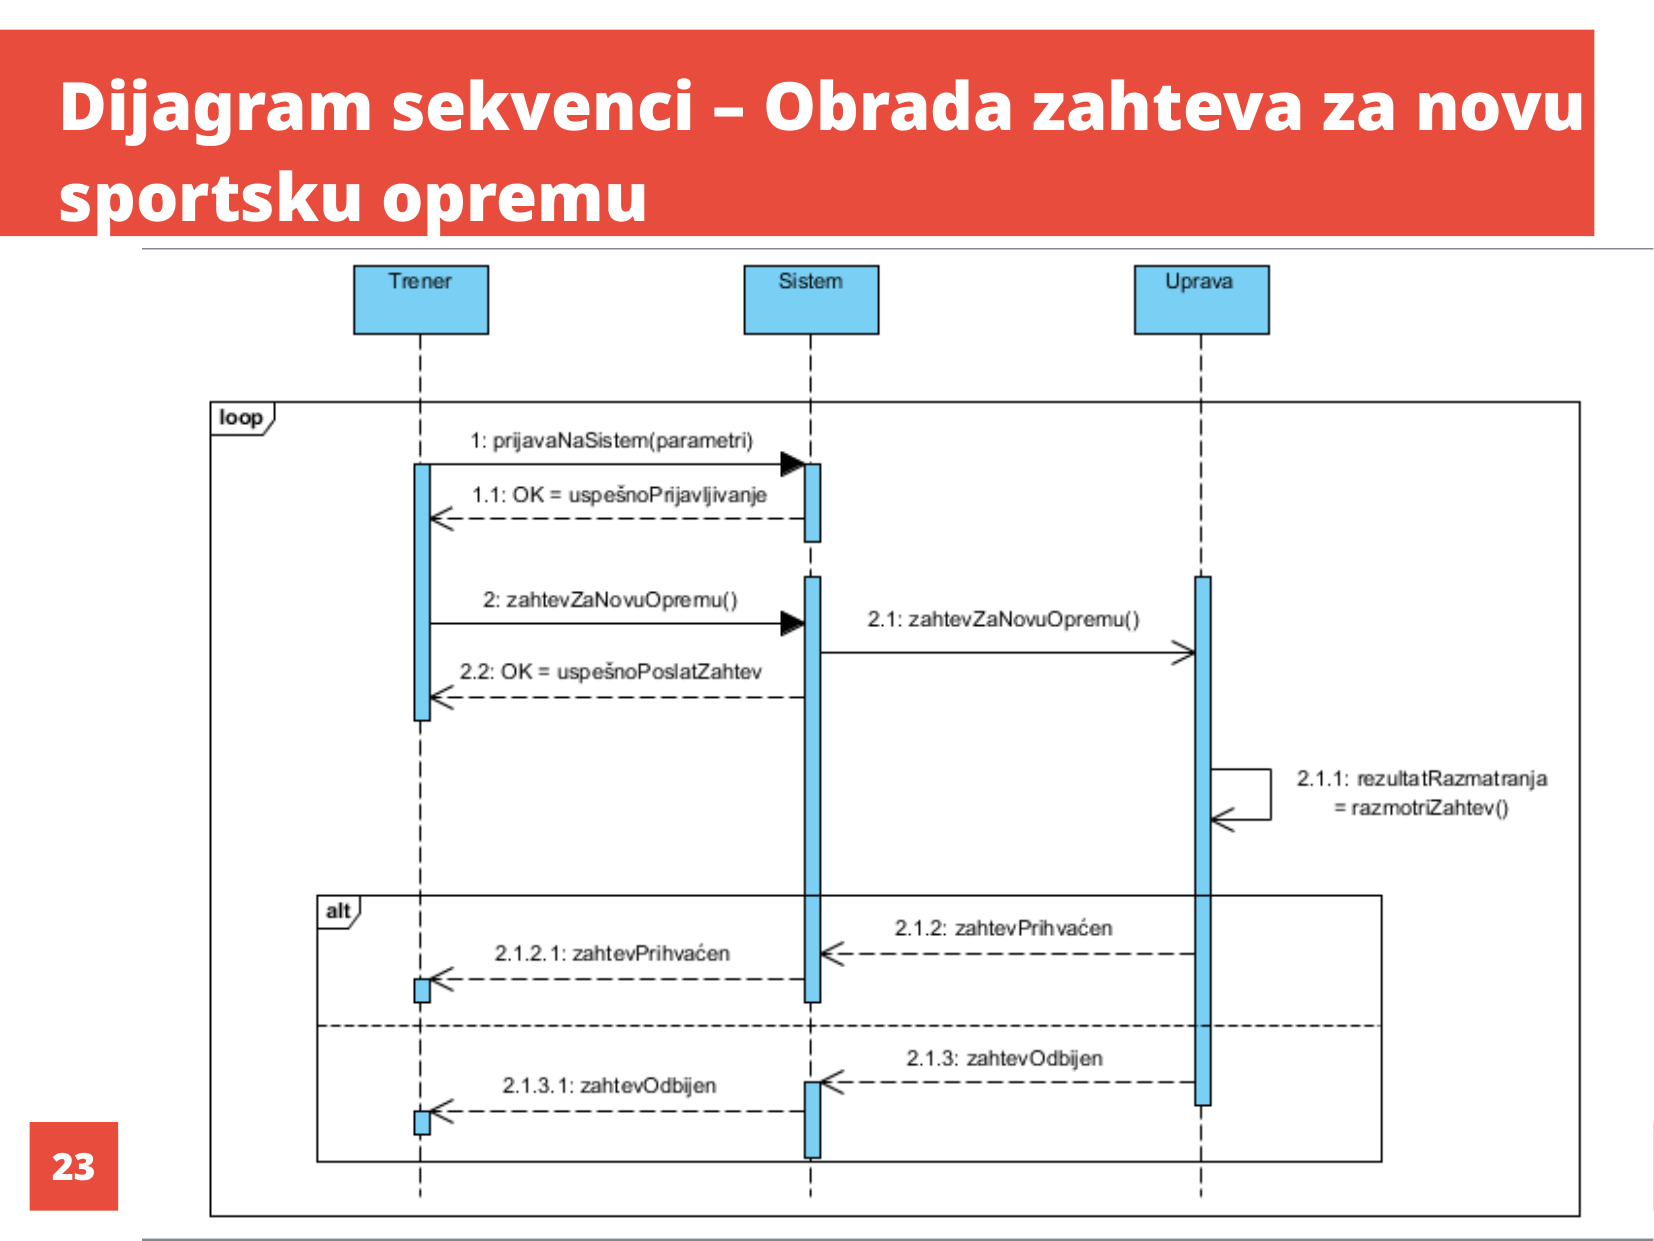

# Dijagram sekvenci – Obrada zahteva za novu sportsku opremu
23